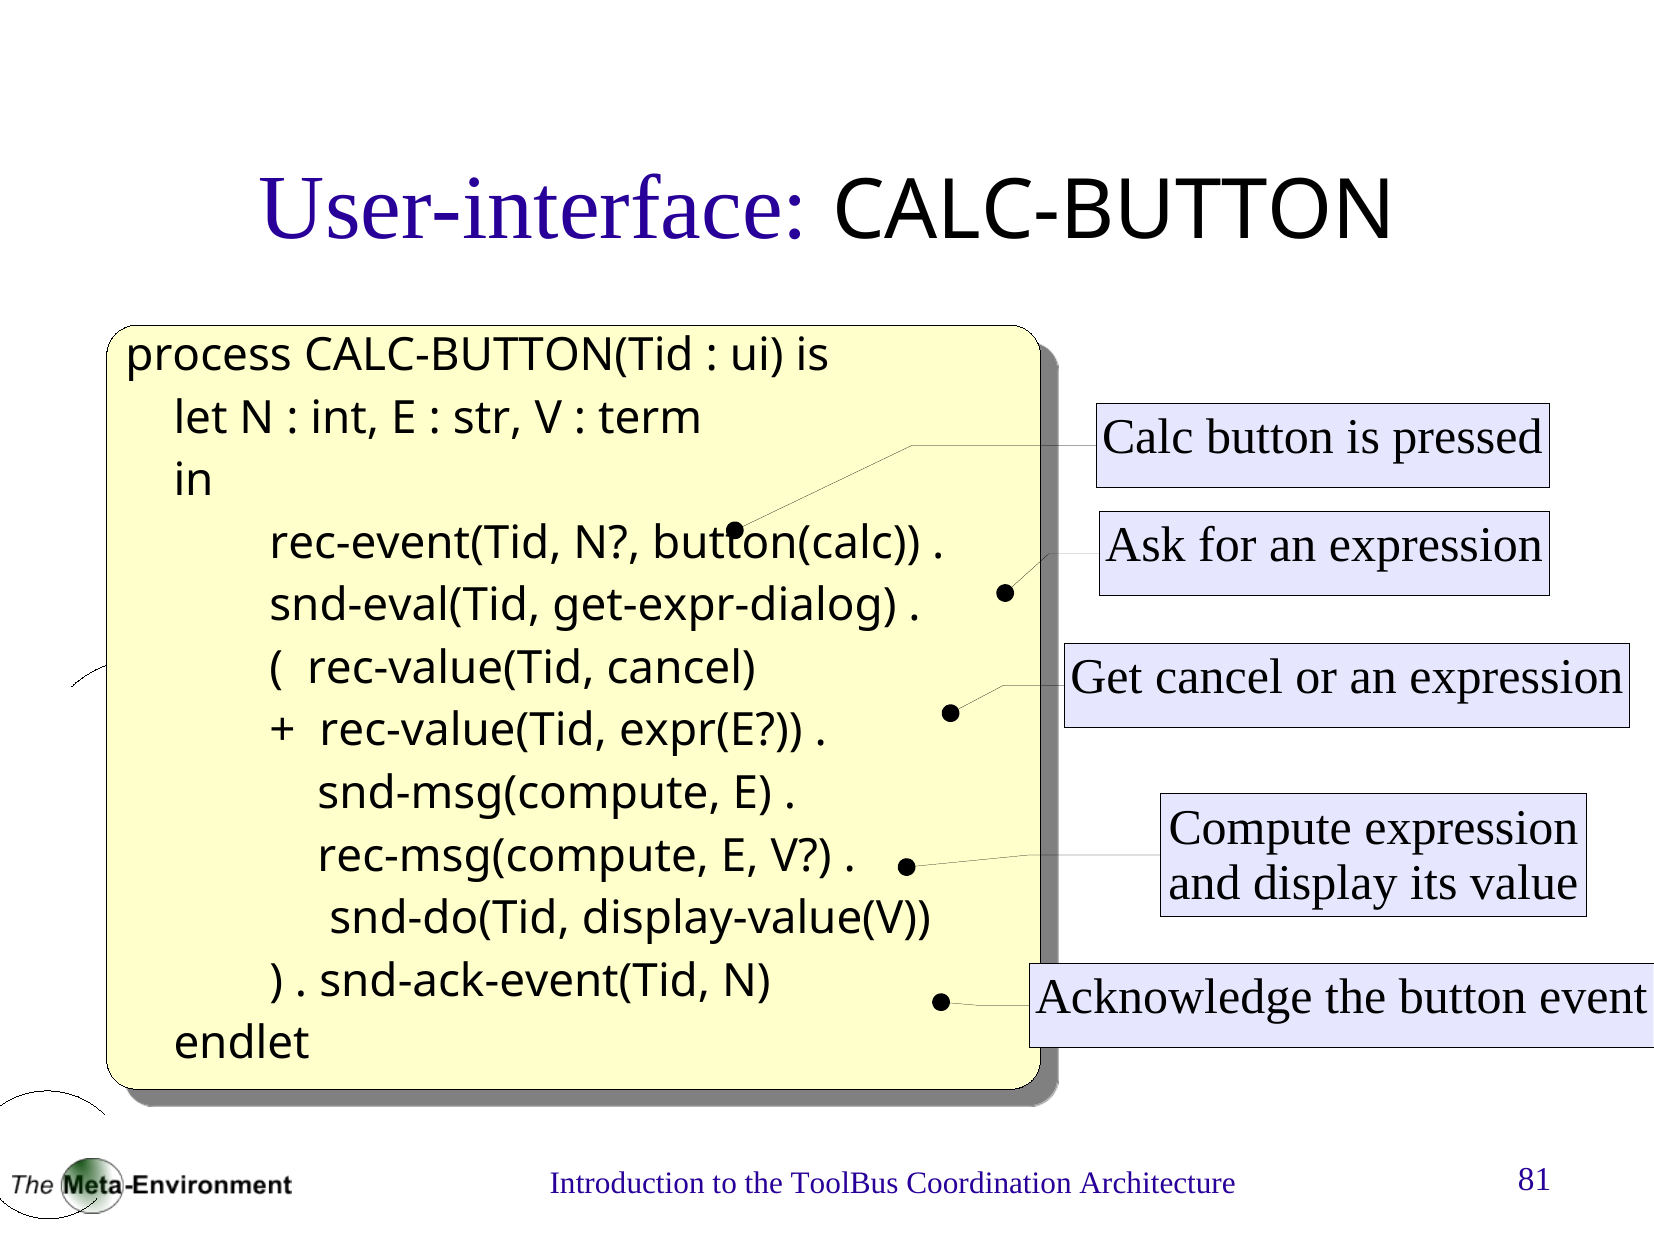

# User-interface: CALC-BUTTON
process CALC-BUTTON(Tid : ui) is
 let N : int, E : str, V : term
 in
 rec-event(Tid, N?, button(calc)) .
 snd-eval(Tid, get-expr-dialog) .
 ( rec-value(Tid, cancel)
 + rec-value(Tid, expr(E?)) .
 snd-msg(compute, E) .
 rec-msg(compute, E, V?) .
 snd-do(Tid, display-value(V))
 ) . snd-ack-event(Tid, N)
 endlet